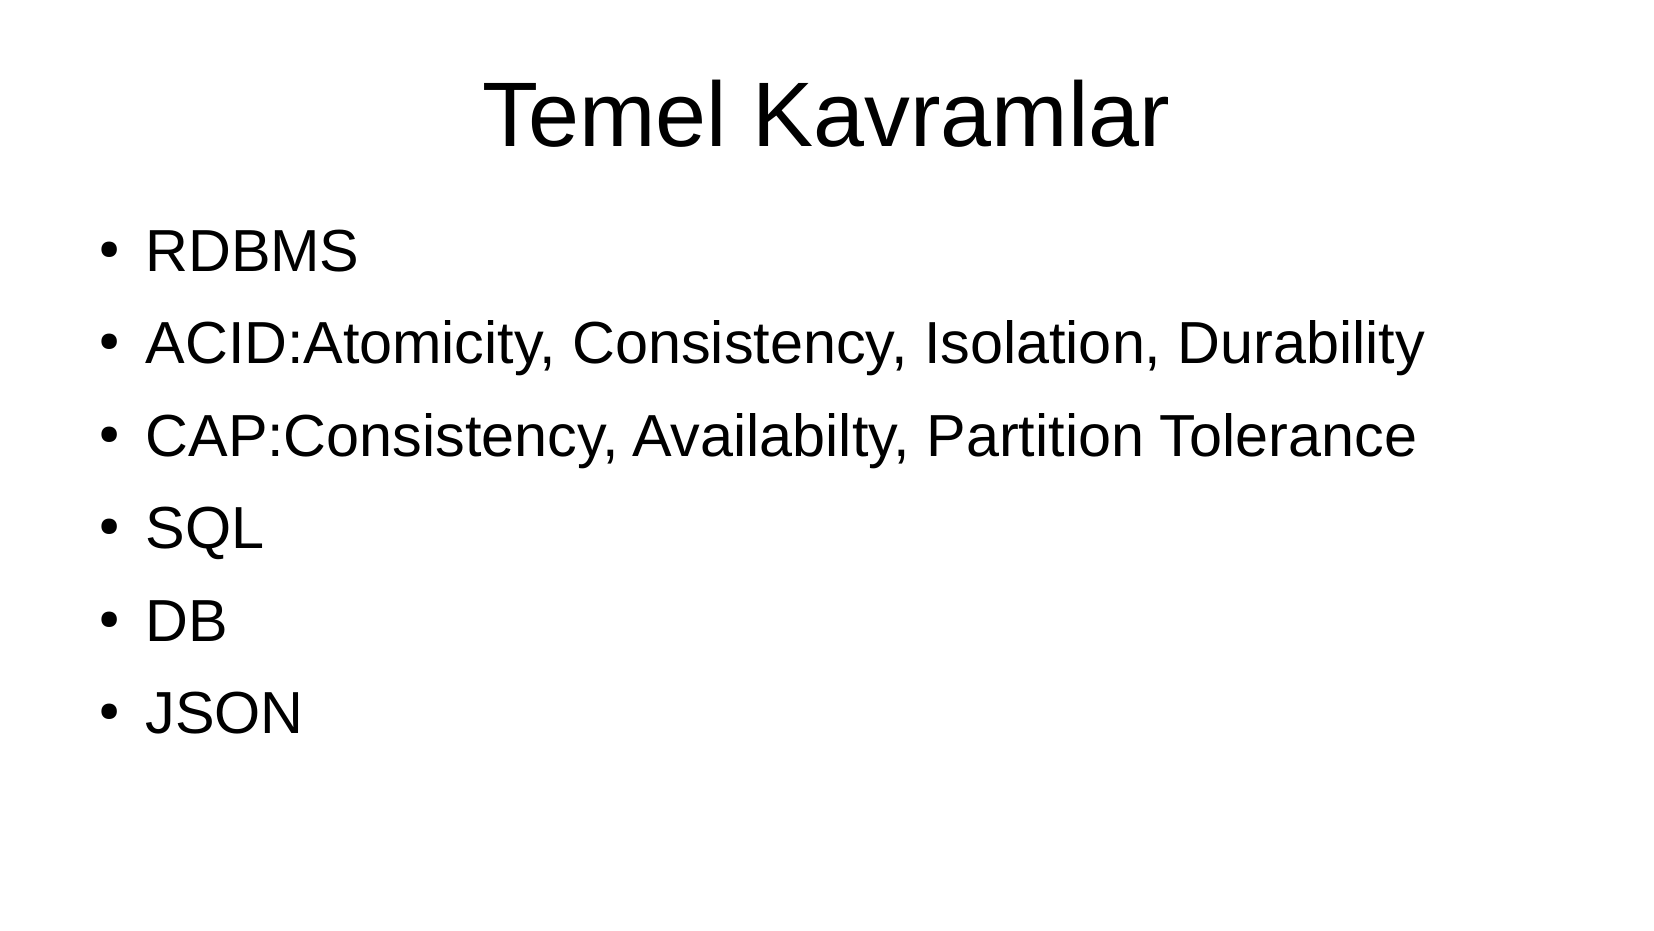

# Temel Kavramlar
RDBMS
ACID:Atomicity, Consistency, Isolation, Durability
CAP:Consistency, Availabilty, Partition Tolerance
SQL
DB
JSON